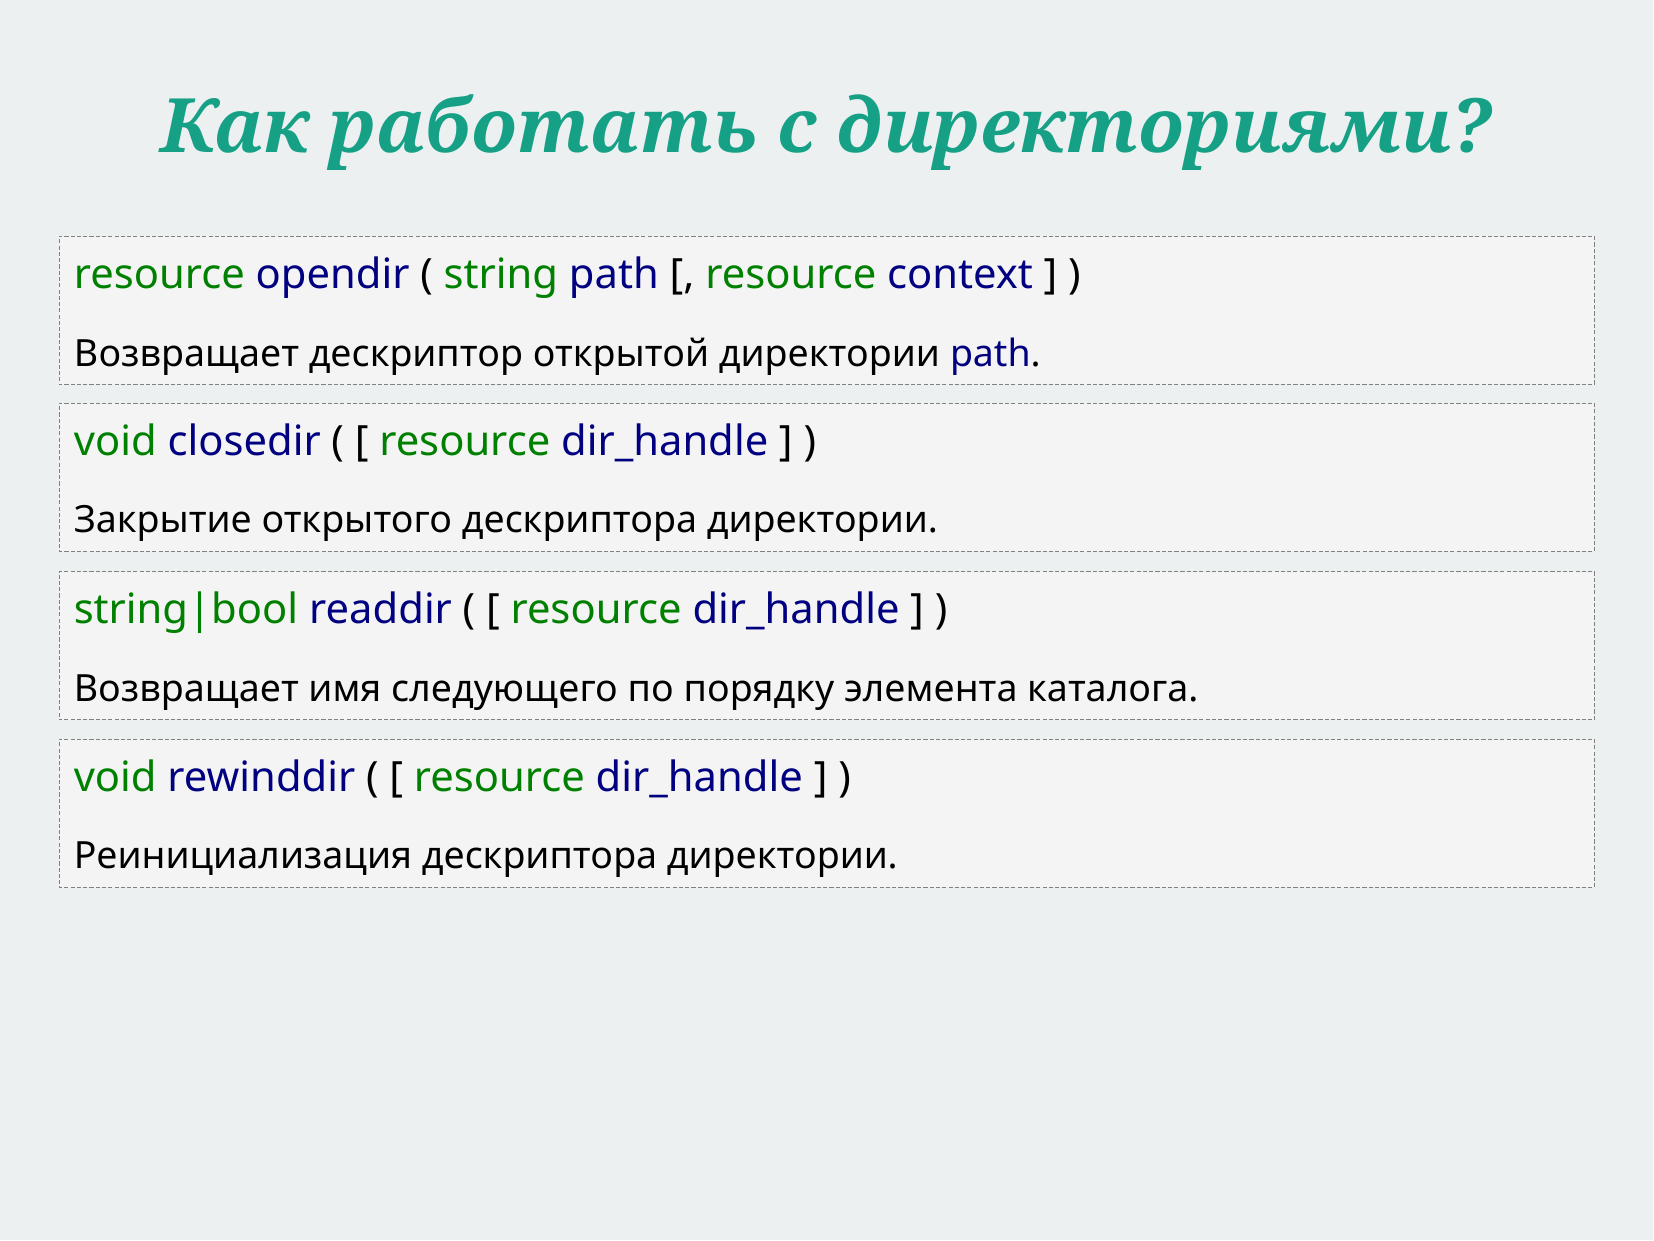

# Как работать с директориями?
resource opendir ( string path [, resource context ] )
Возвращает дескриптор открытой директории path.
void closedir ( [ resource dir_handle ] )
Закрытие открытого дескриптора директории.
string|bool readdir ( [ resource dir_handle ] )
Возвращает имя следующего по порядку элемента каталога.
void rewinddir ( [ resource dir_handle ] )
Реинициализация дескриптора директории.